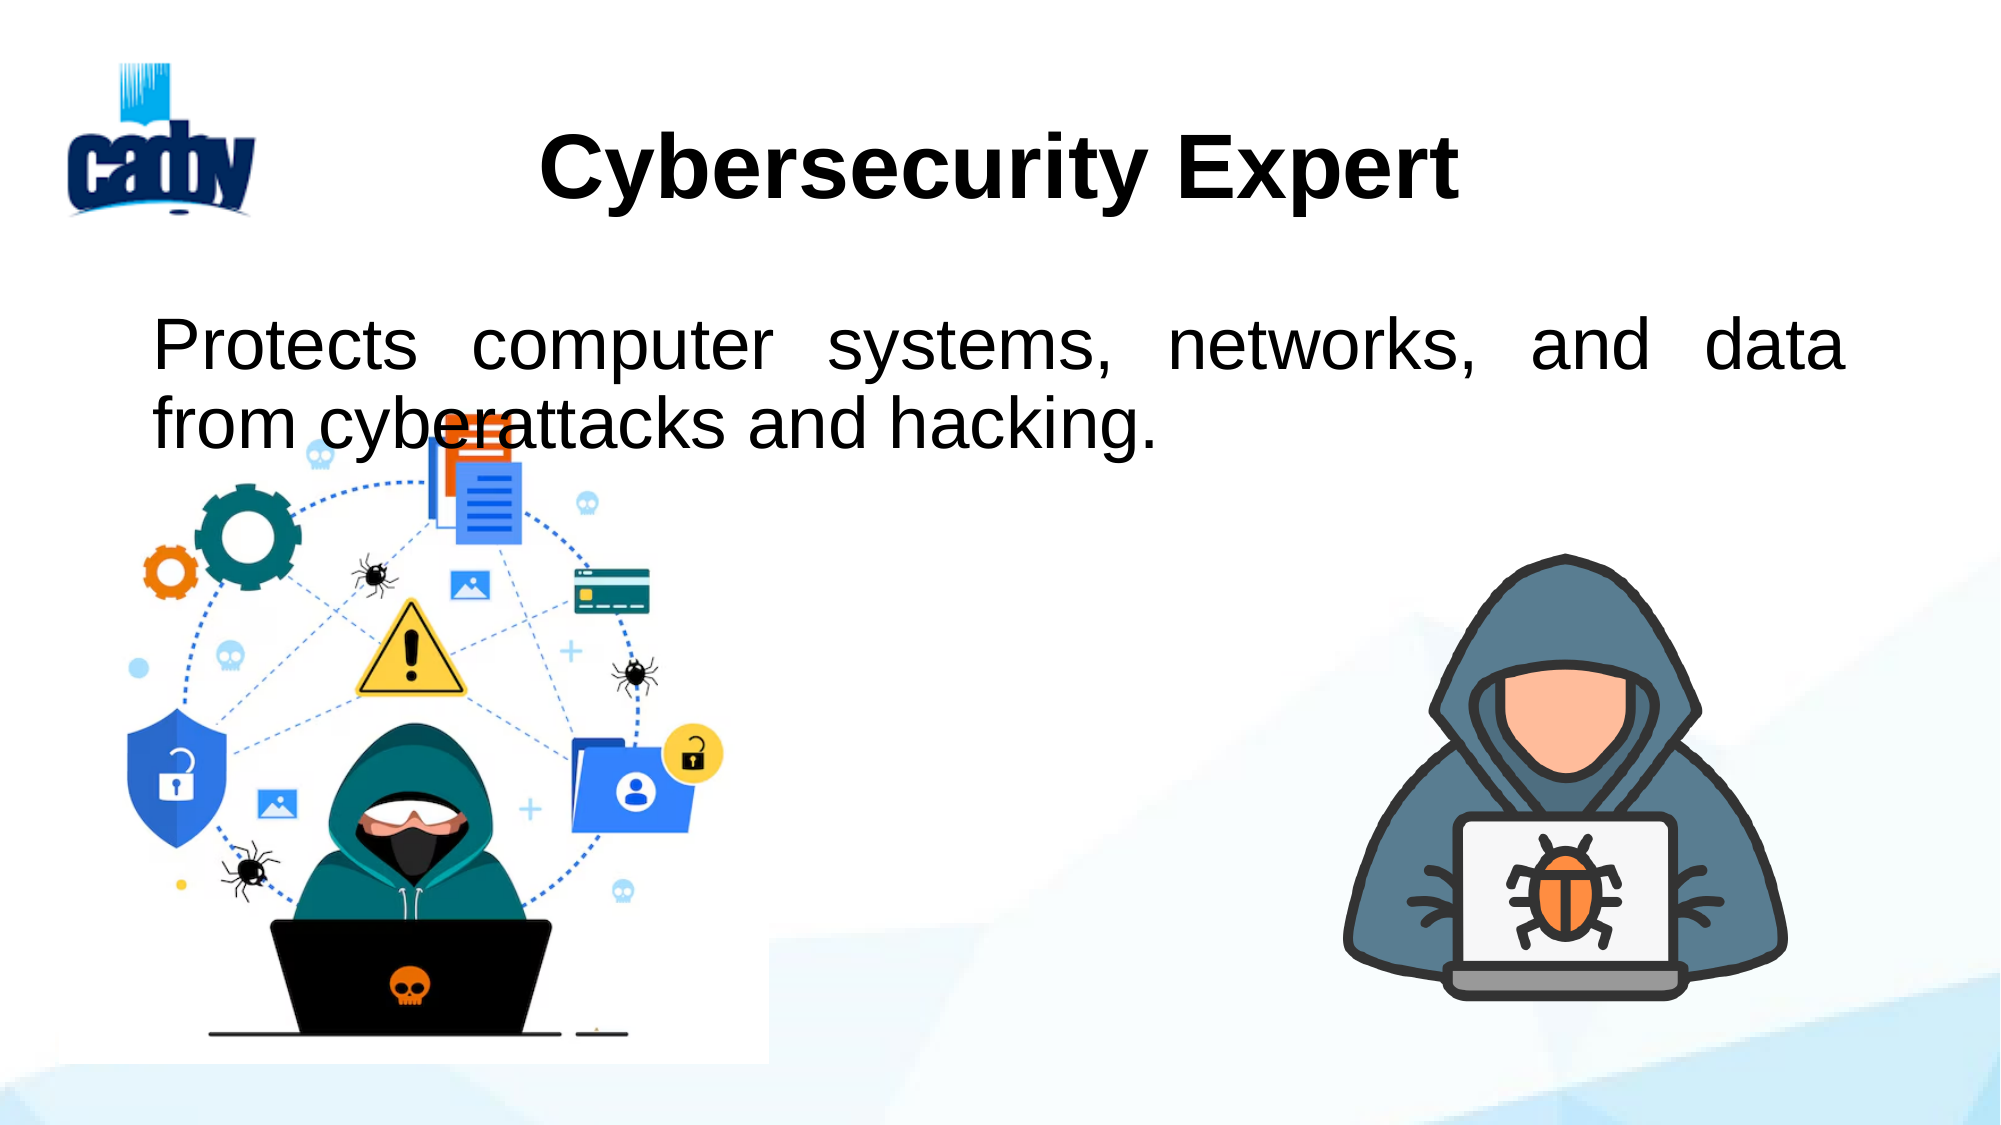

# Cybersecurity Expert
Protects computer systems, networks, and data from cyberattacks and hacking.